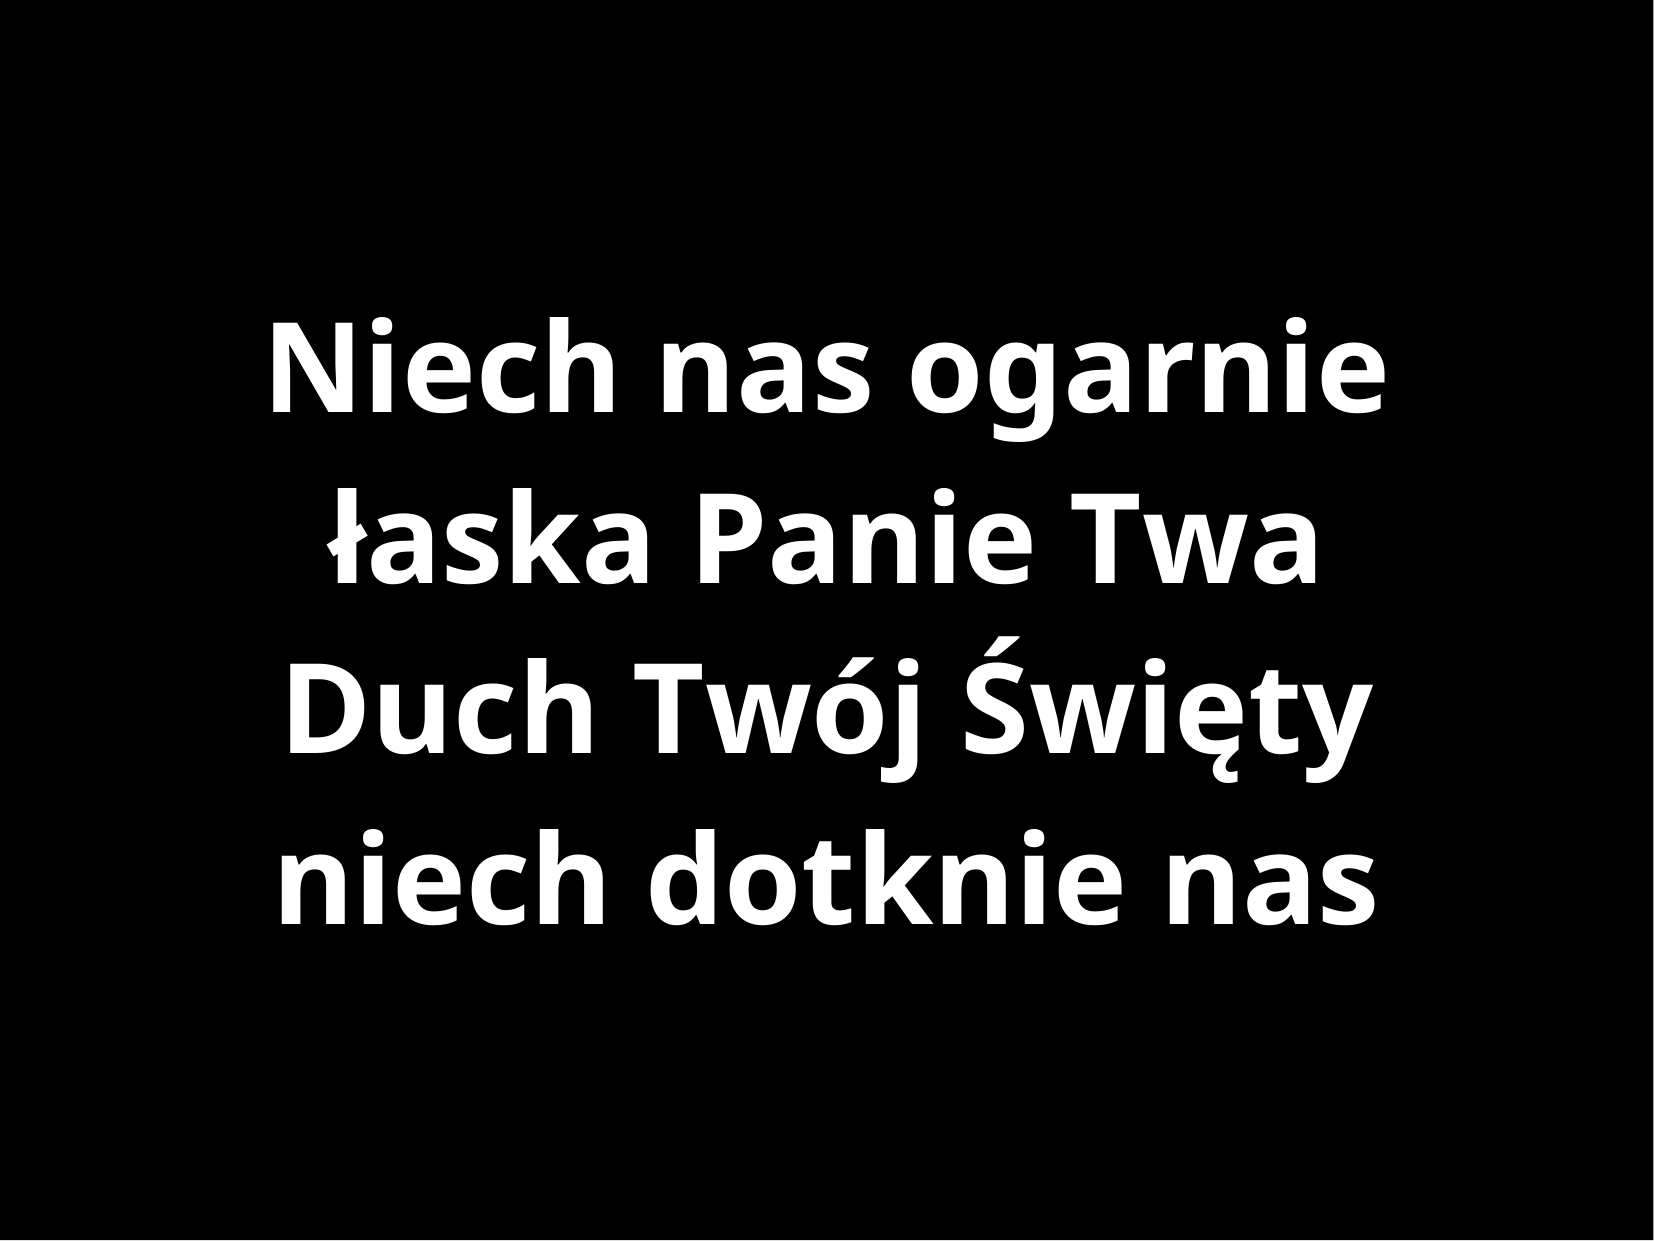

# Niech nas ogarnie łaska Panie Twa Duch Twój Święty niech dotknie nas